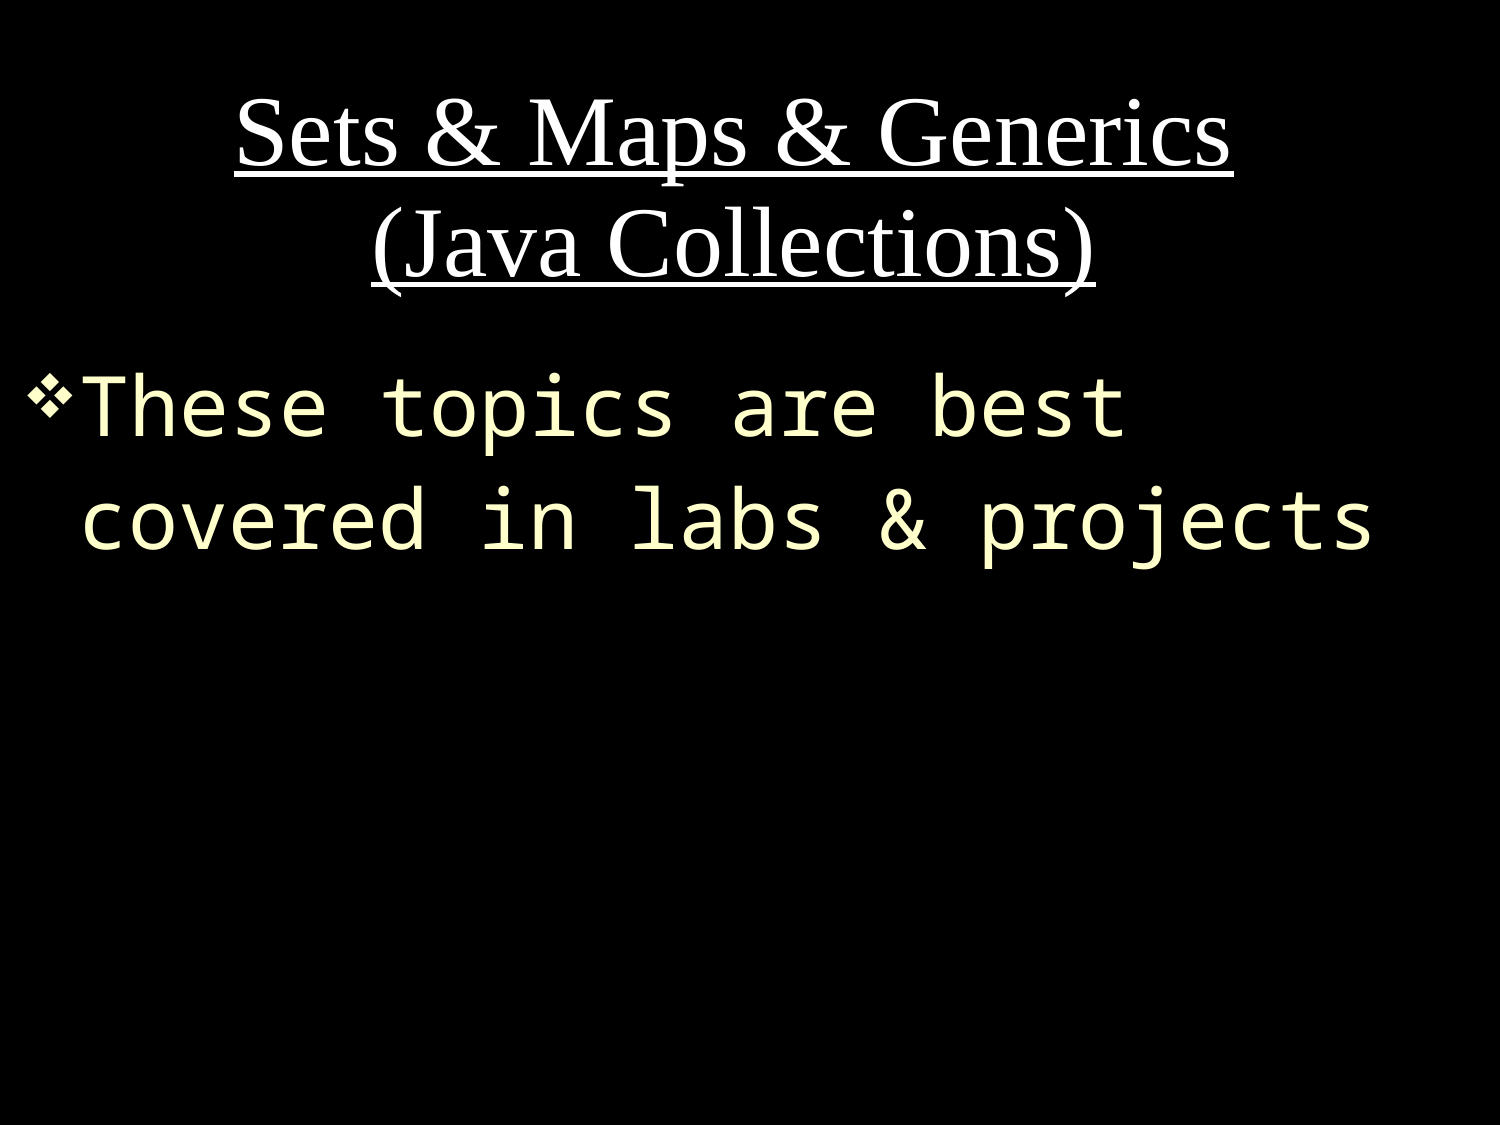

# Sets & Maps & Generics (Java Collections)
These topics are best covered in labs & projects